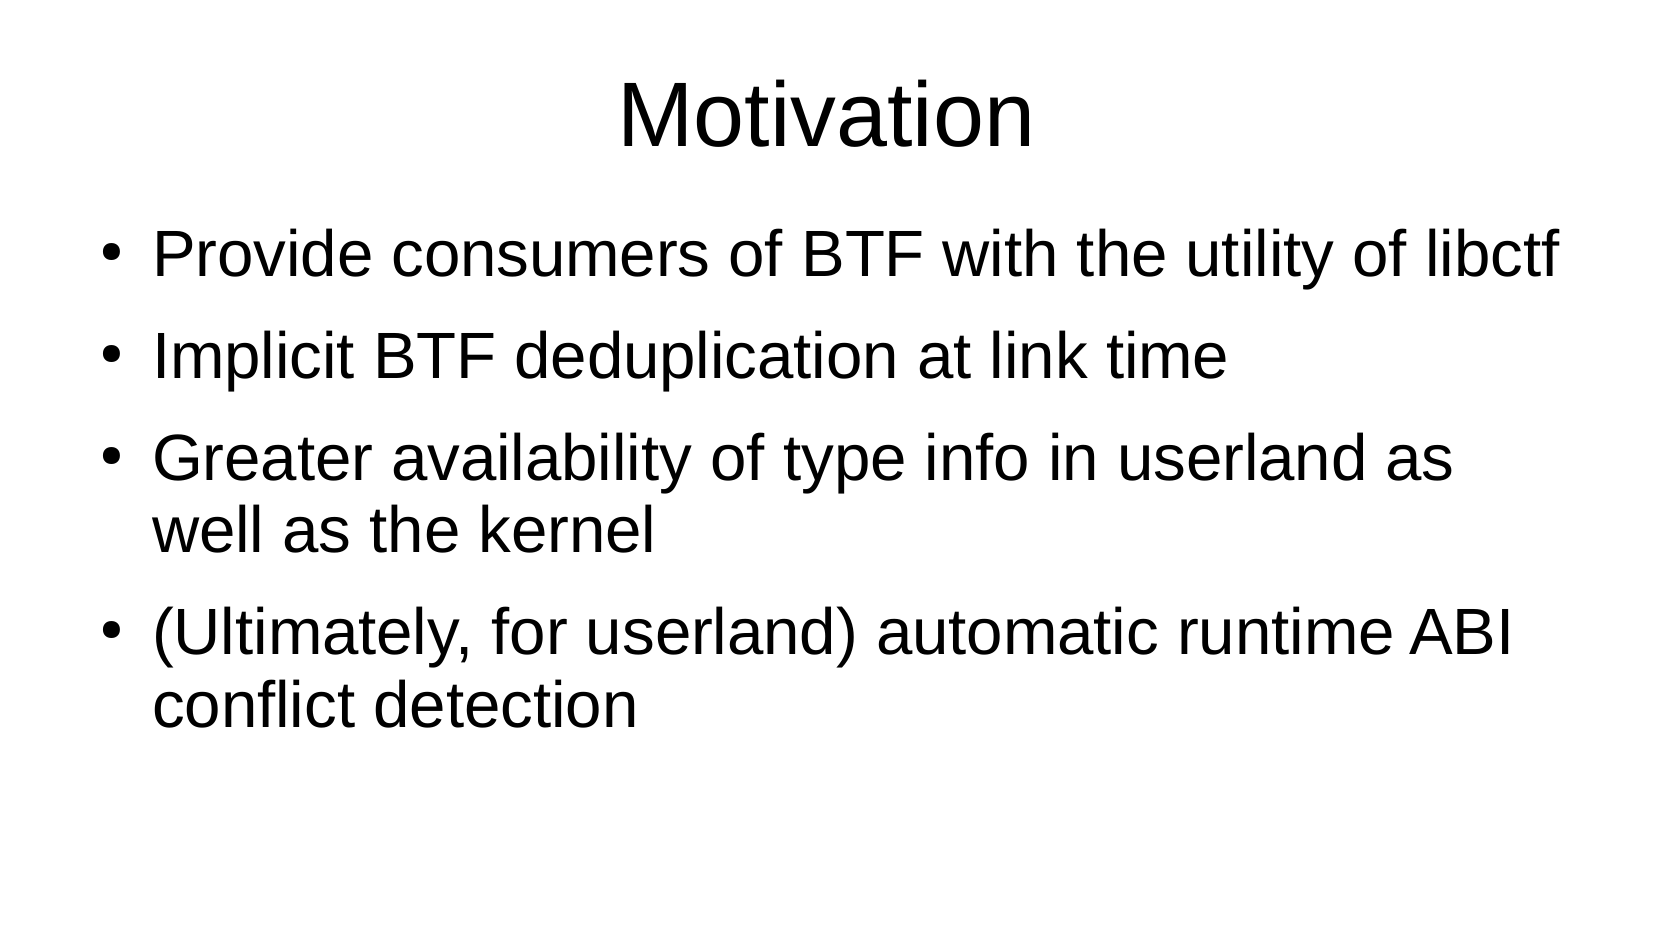

# Motivation
Provide consumers of BTF with the utility of libctf
Implicit BTF deduplication at link time
Greater availability of type info in userland as well as the kernel
(Ultimately, for userland) automatic runtime ABI conflict detection